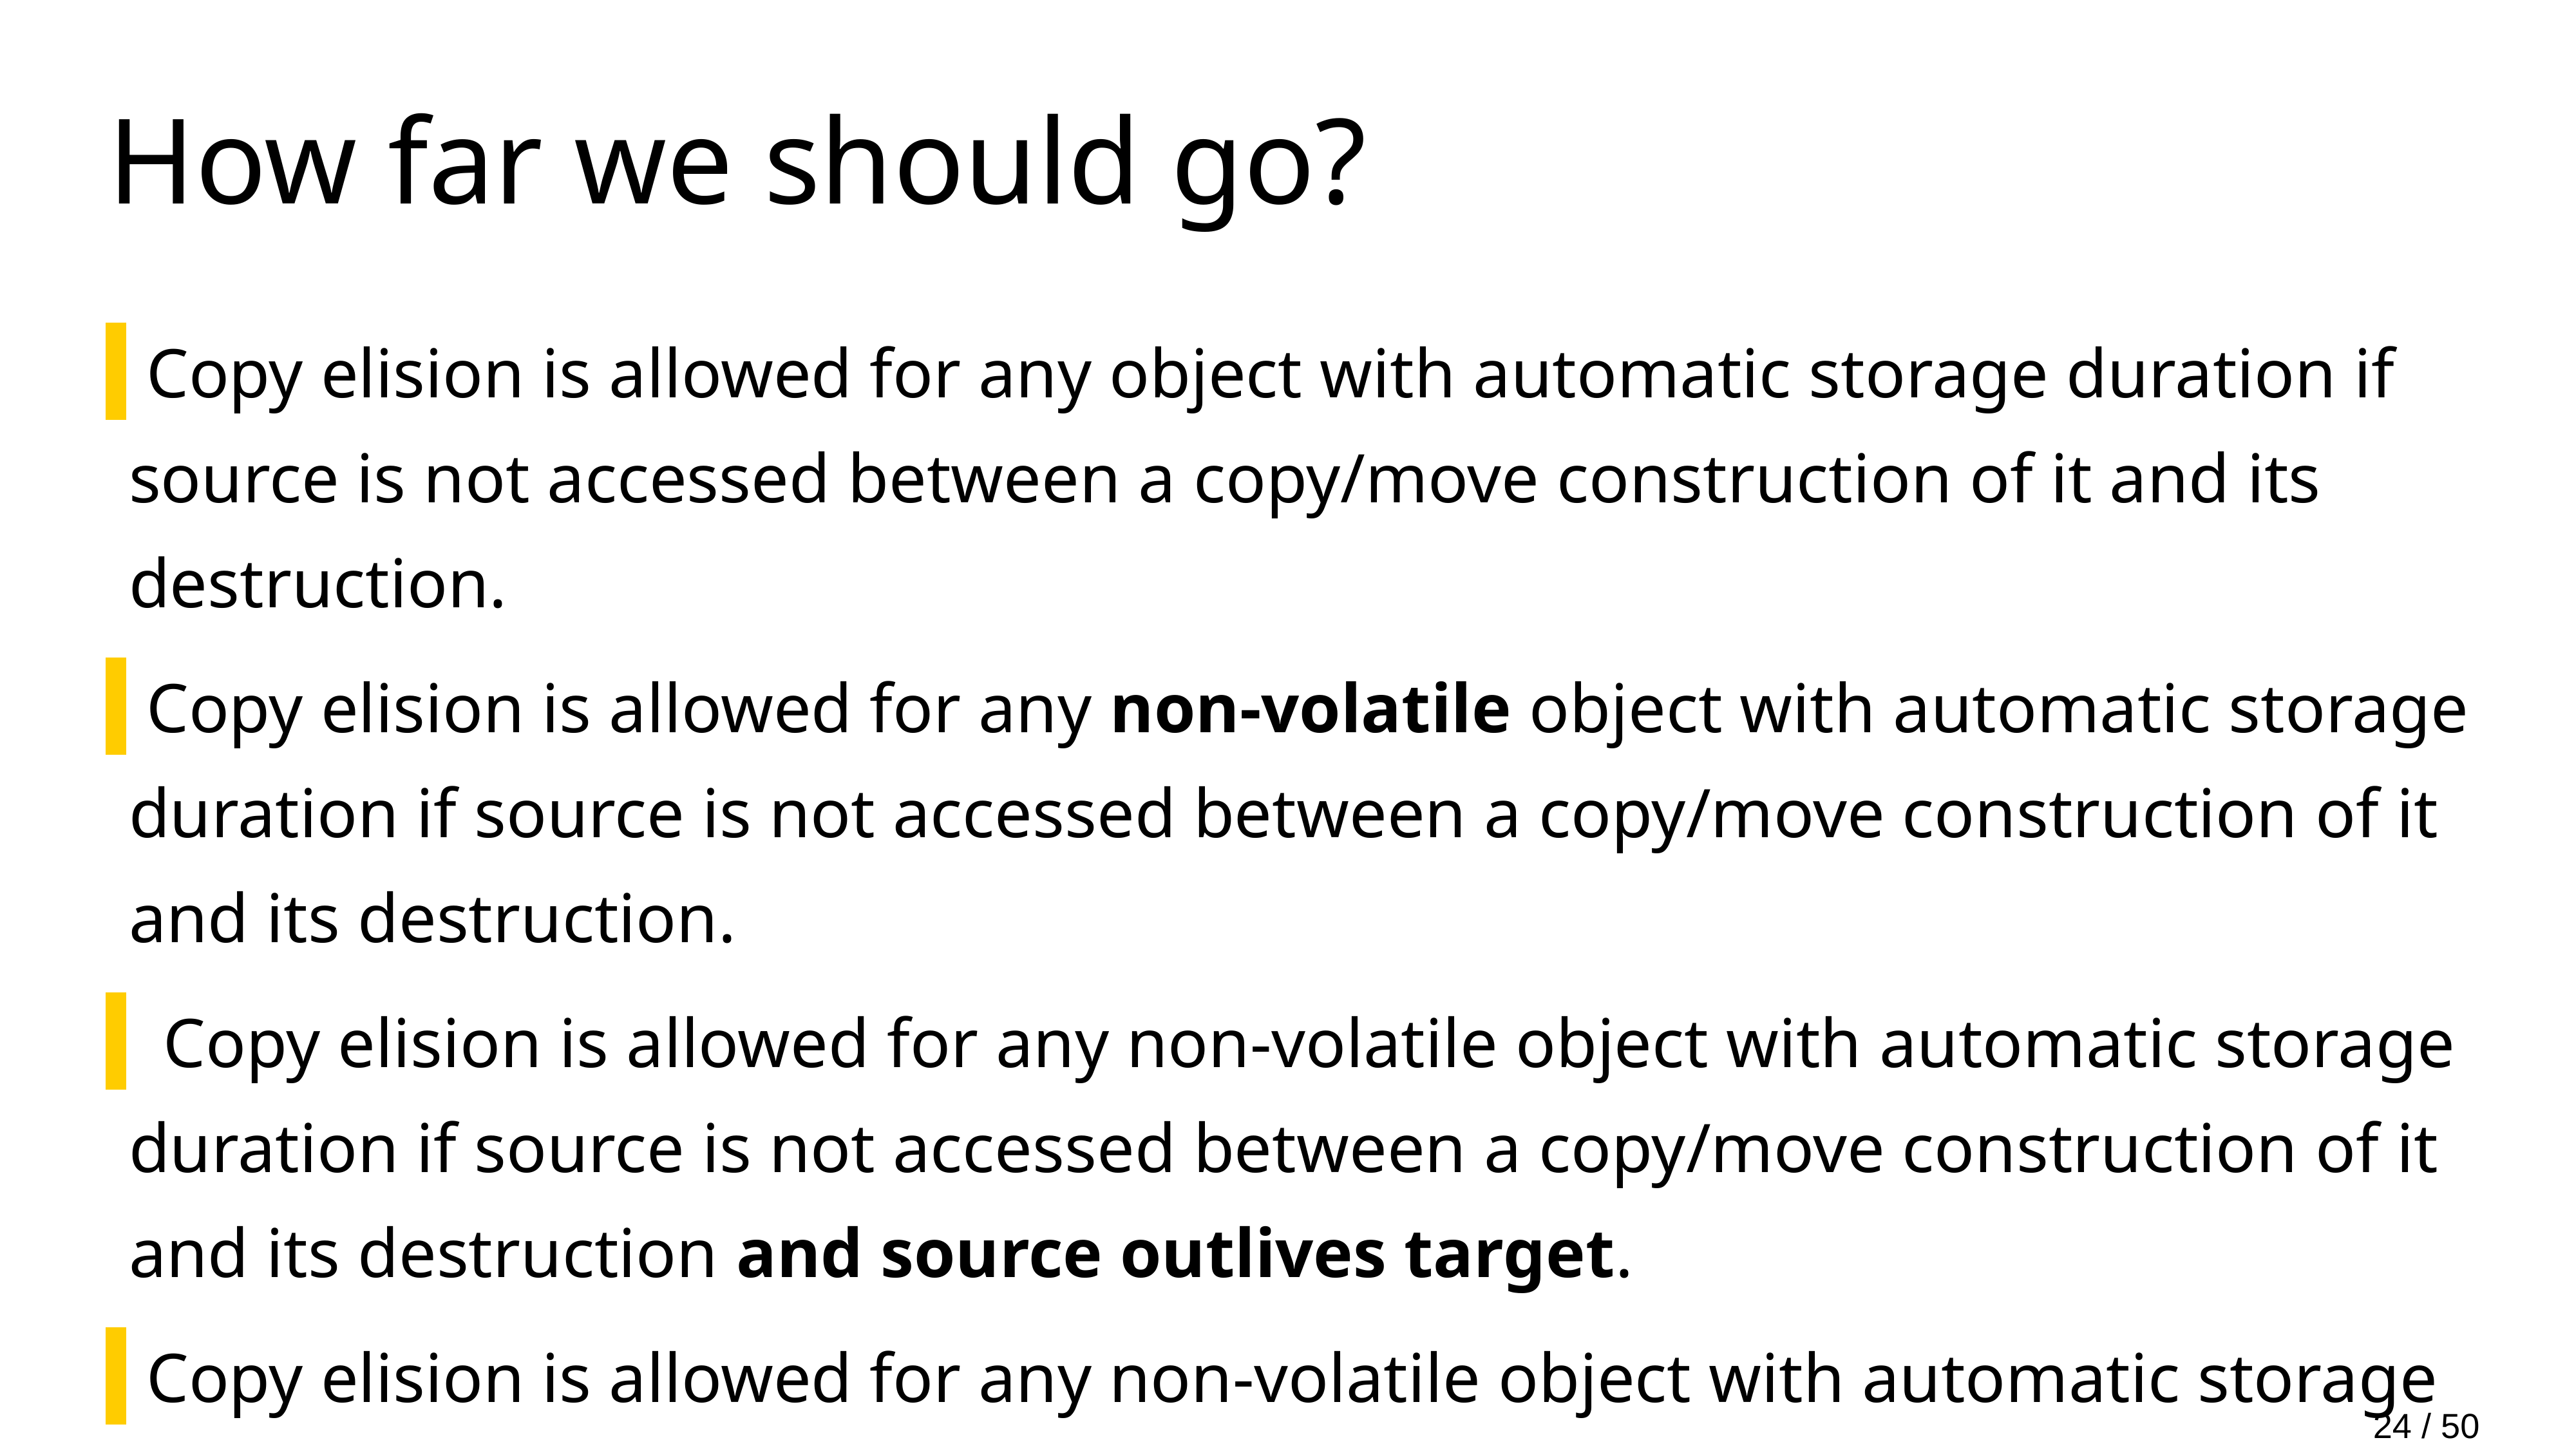

# How far we should go?
 Copy elision is allowed for any object with automatic storage duration if source is not accessed between a copy/move construction of it and its destruction.
 Copy elision is allowed for any non-volatile object with automatic storage duration if source is not accessed between a copy/move construction of it and its destruction.
 Copy elision is allowed for any non-volatile object with automatic storage duration if source is not accessed between a copy/move construction of it and its destruction and source outlives target.
 Copy elision is allowed for any non-volatile object with automatic storage duration if source is not accessed between a copy/move construction of it and its destruction and source is destroyed immediately after target.